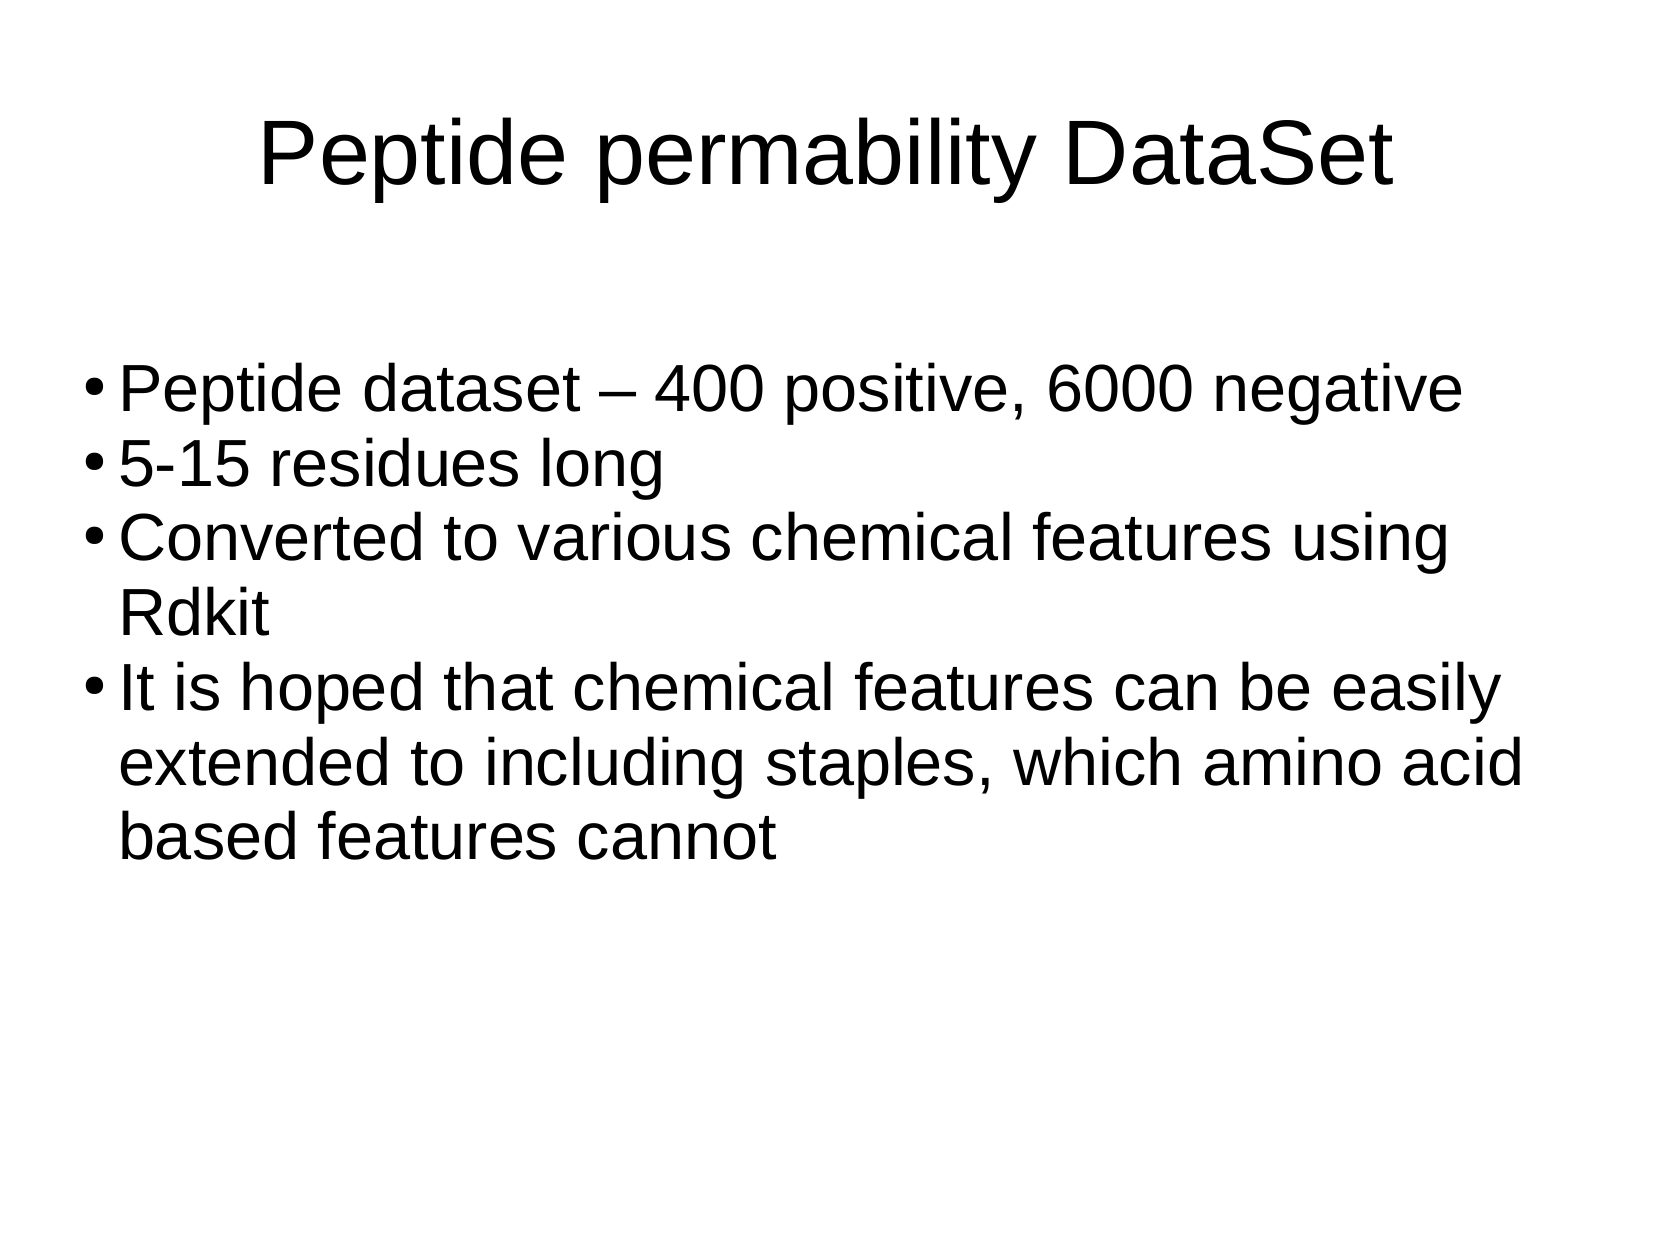

# Peptide permability DataSet
Peptide dataset – 400 positive, 6000 negative
5-15 residues long
Converted to various chemical features using Rdkit
It is hoped that chemical features can be easily extended to including staples, which amino acid based features cannot